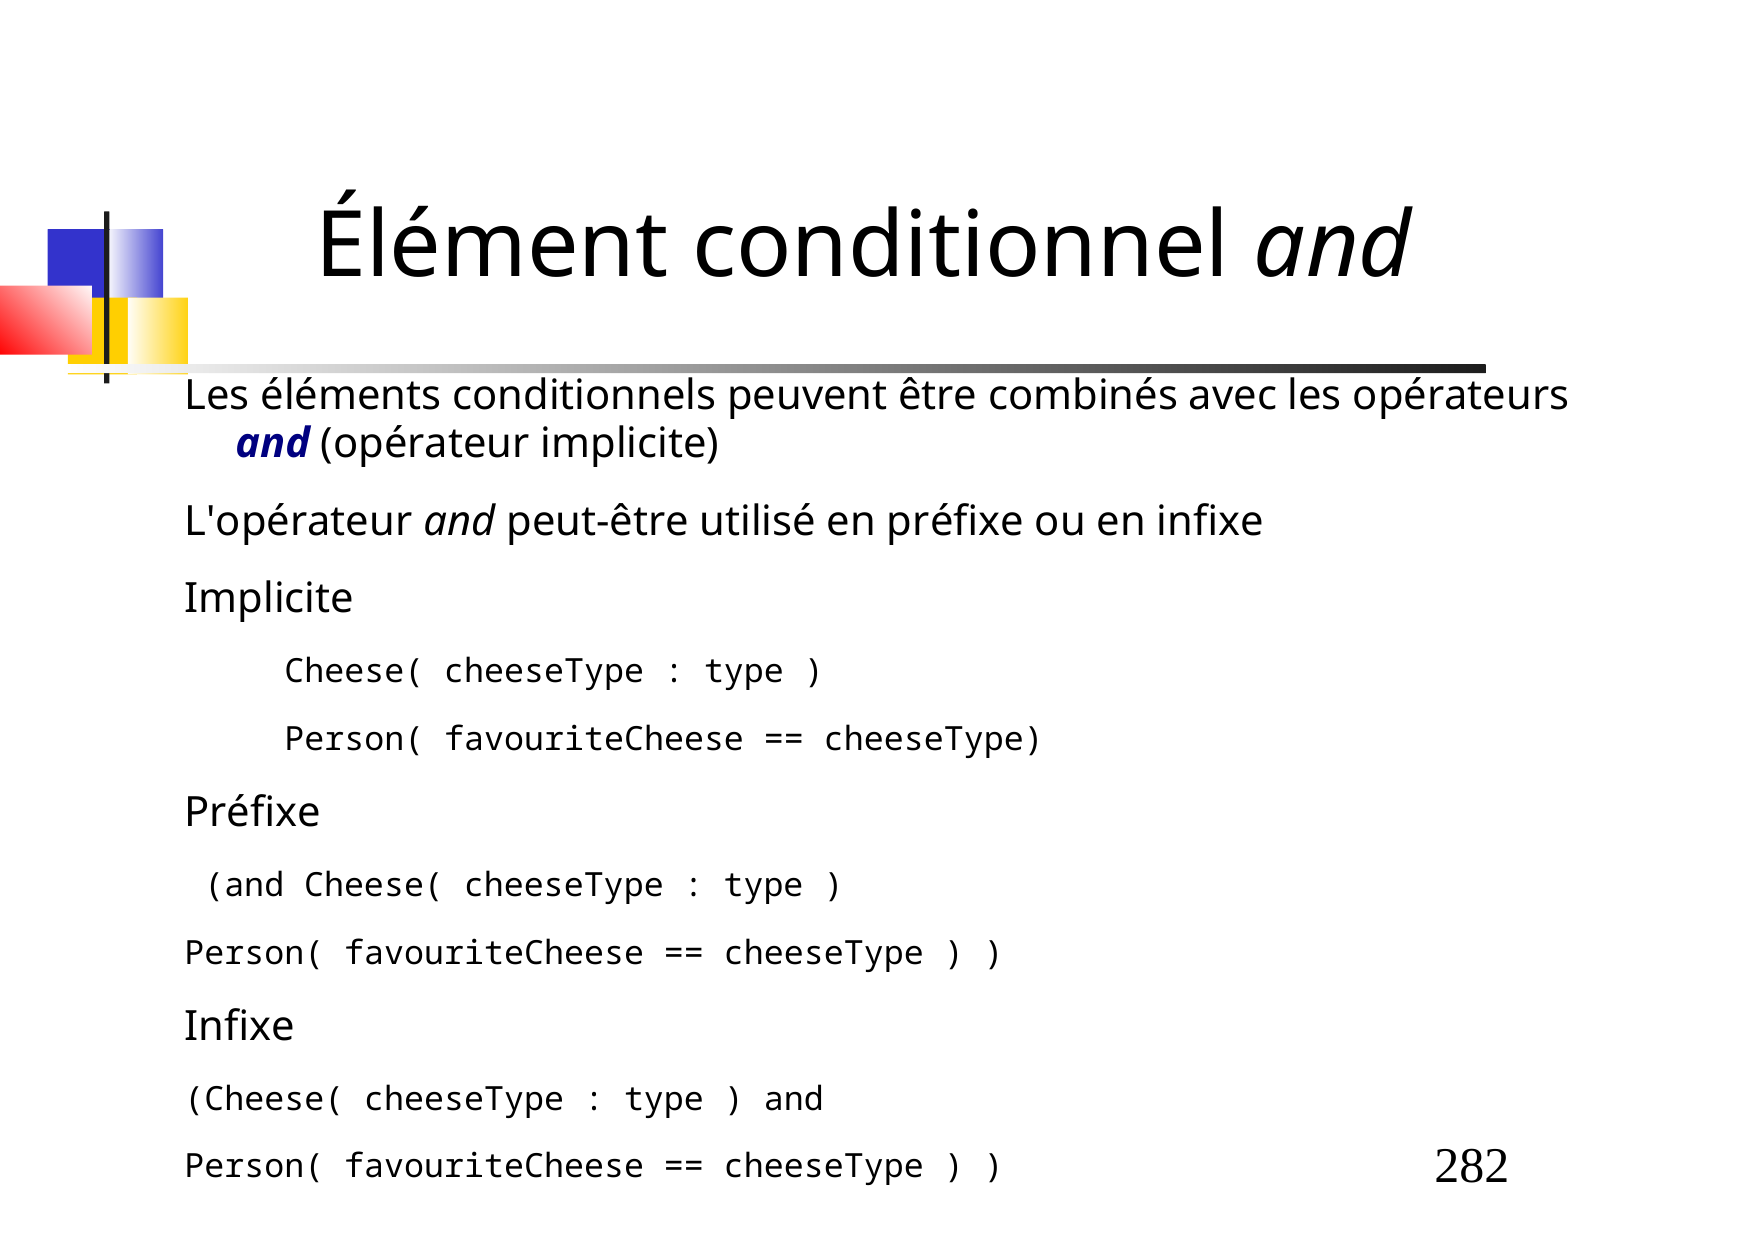

# Élément conditionnel and
Les éléments conditionnels peuvent être combinés avec les opérateurs and (opérateur implicite)
L'opérateur and peut-être utilisé en préfixe ou en infixe
Implicite
 Cheese( cheeseType : type )
 Person( favouriteCheese == cheeseType)
Préfixe
 (and Cheese( cheeseType : type )
Person( favouriteCheese == cheeseType ) )
Infixe
(Cheese( cheeseType : type ) and
Person( favouriteCheese == cheeseType ) )